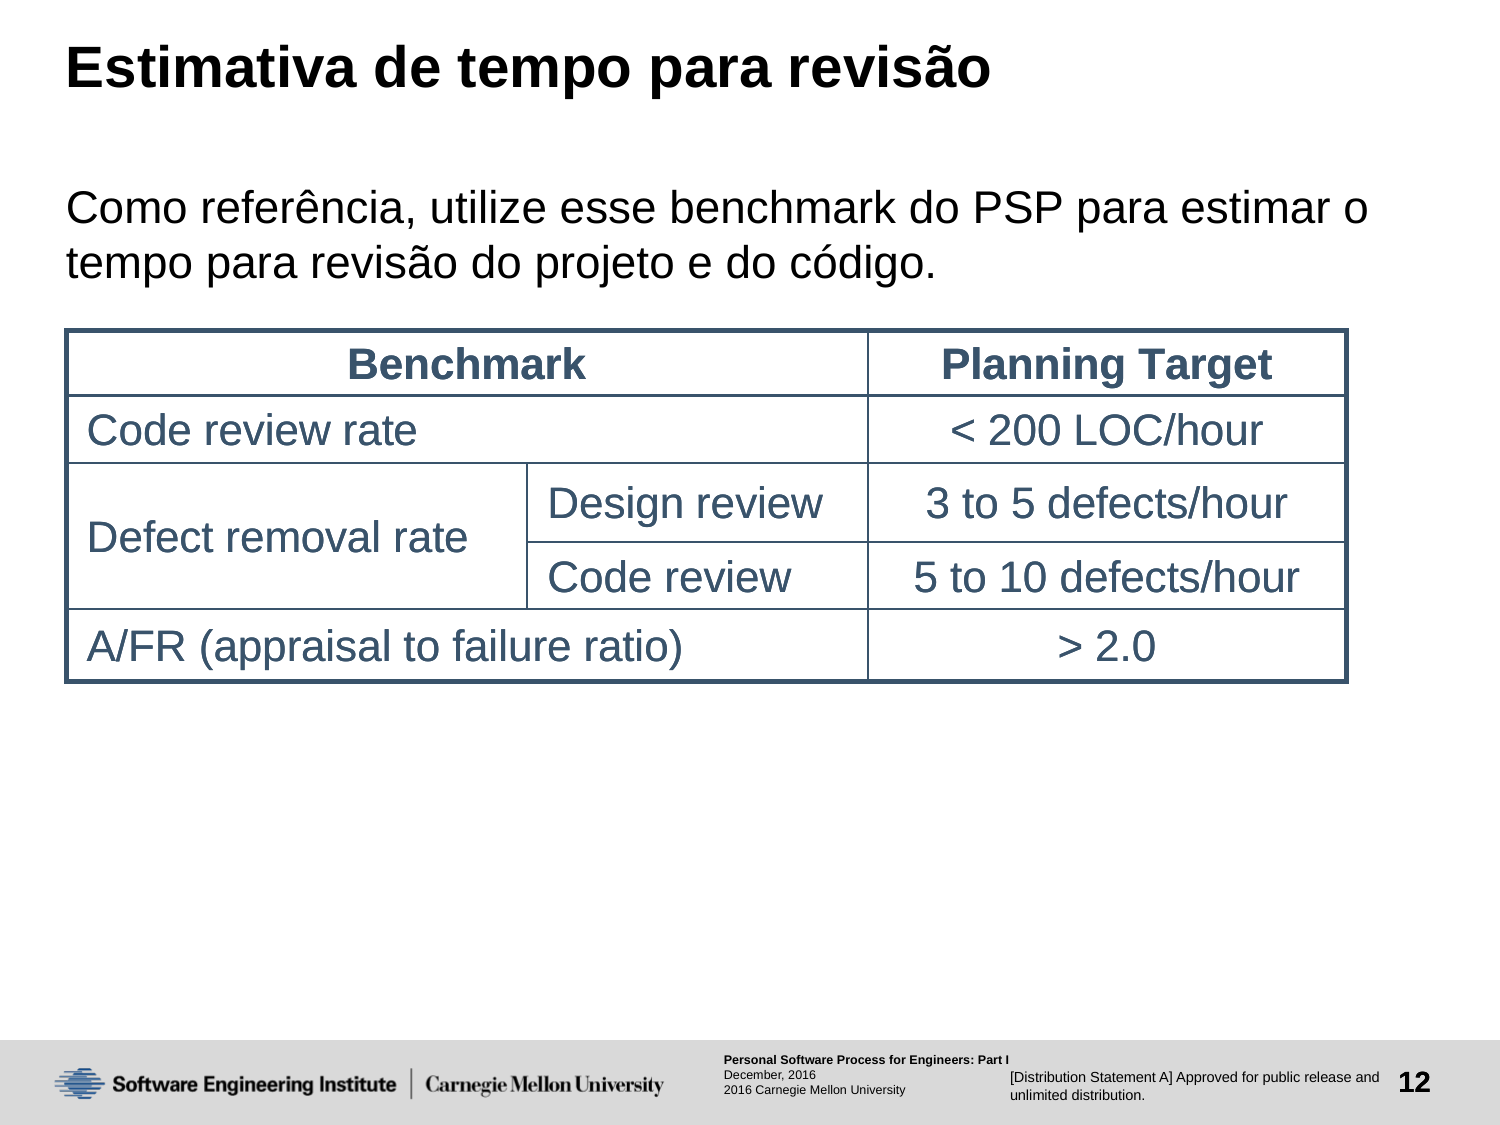

# Estimativa de tempo para revisão
Como referência, utilize esse benchmark do PSP para estimar o tempo para revisão do projeto e do código.